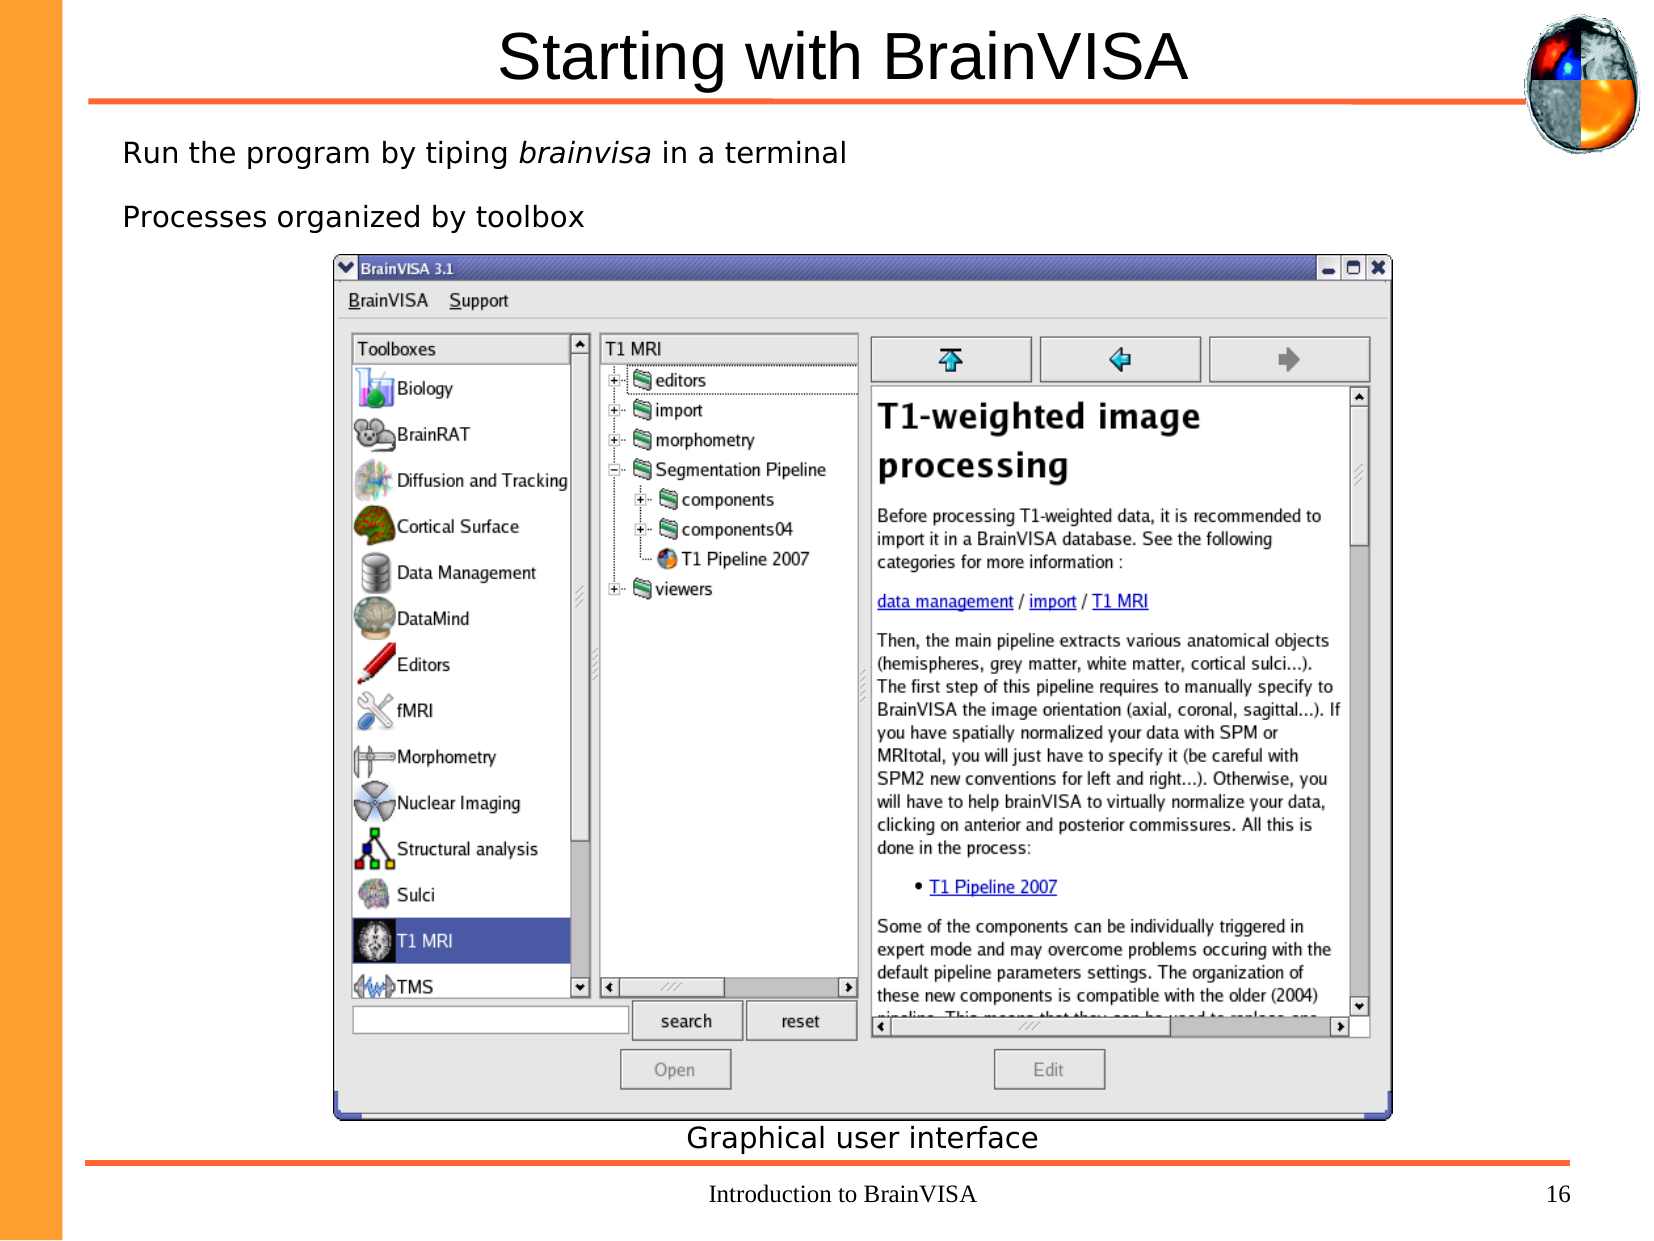

# Starting with BrainVISA
Run the program by tiping brainvisa in a terminal
Processes organized by toolbox
Graphical user interface
Introduction to BrainVISA
16